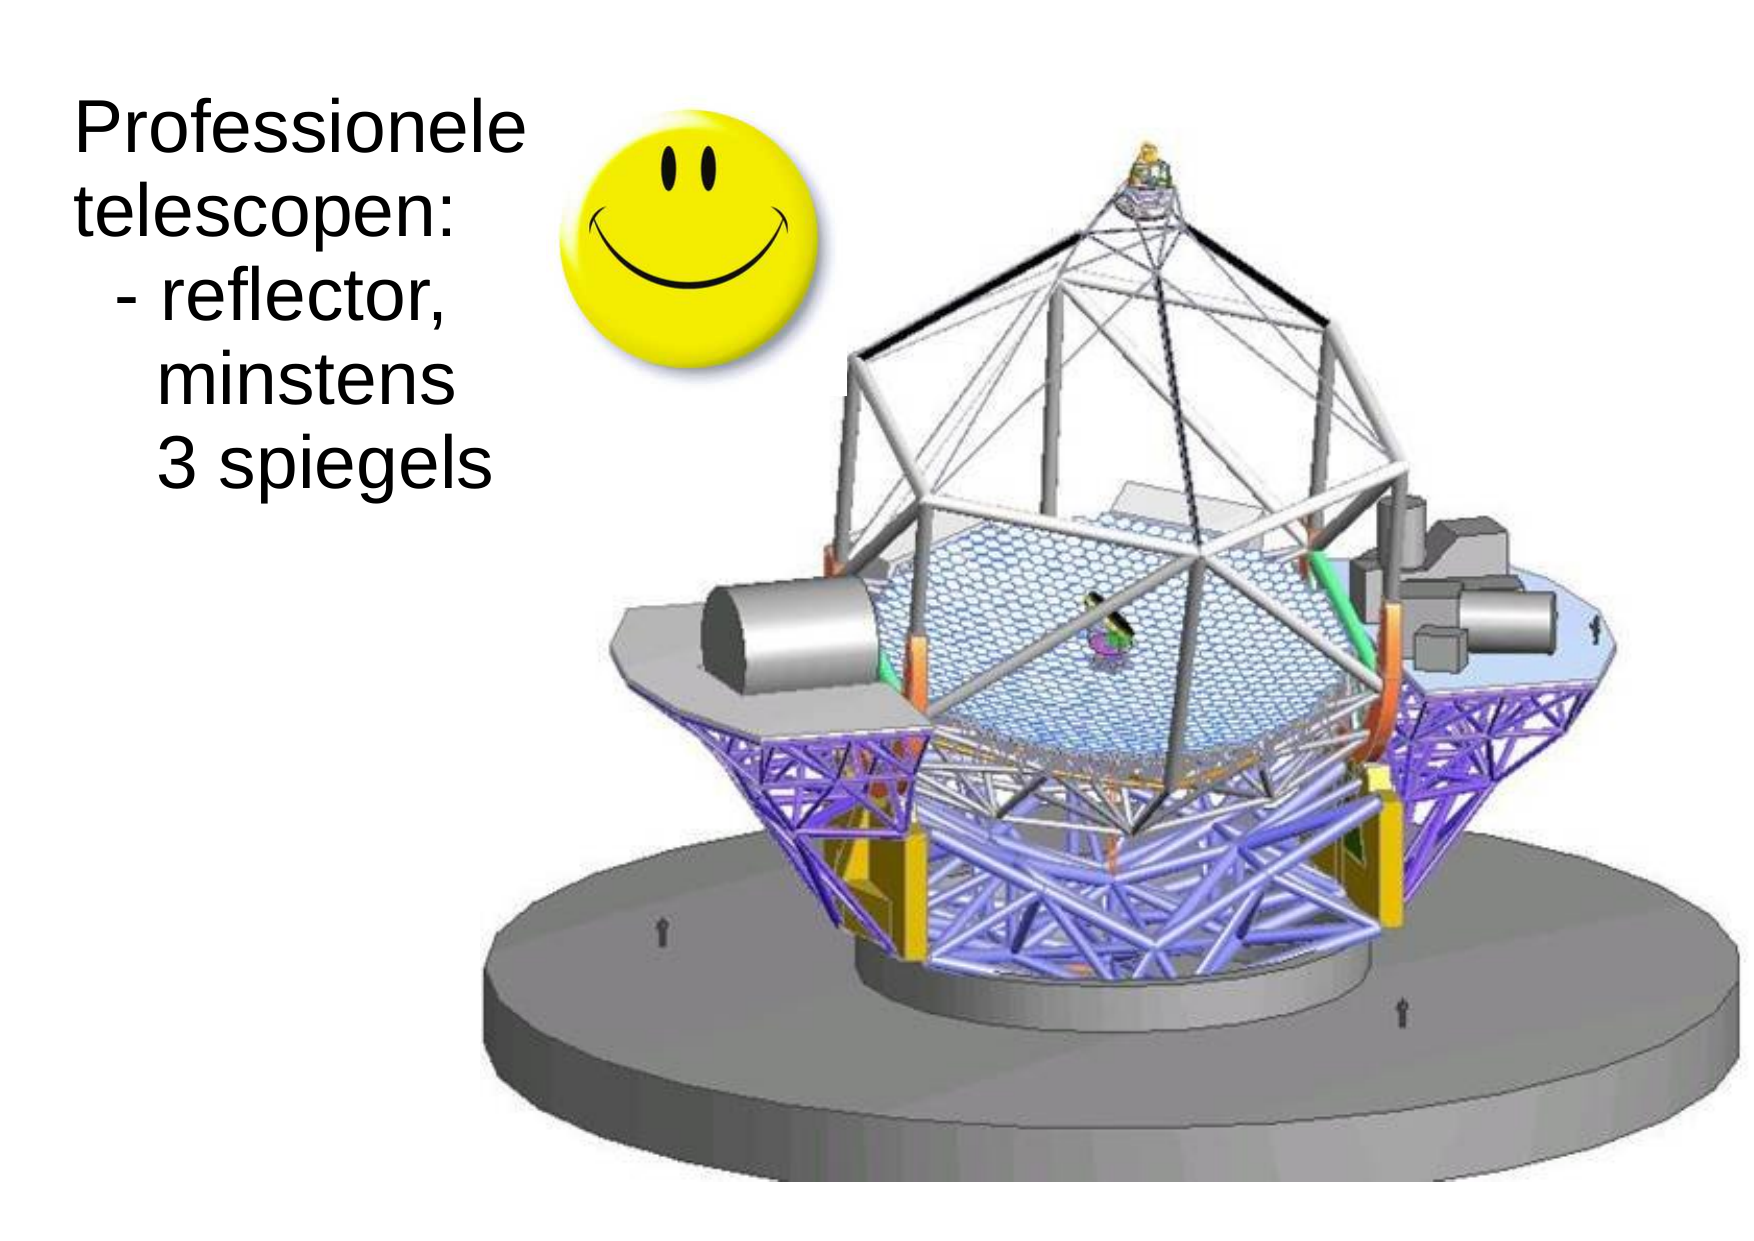

Professionele
telescopen:
 - reflector,
 minstens
 3 spiegels